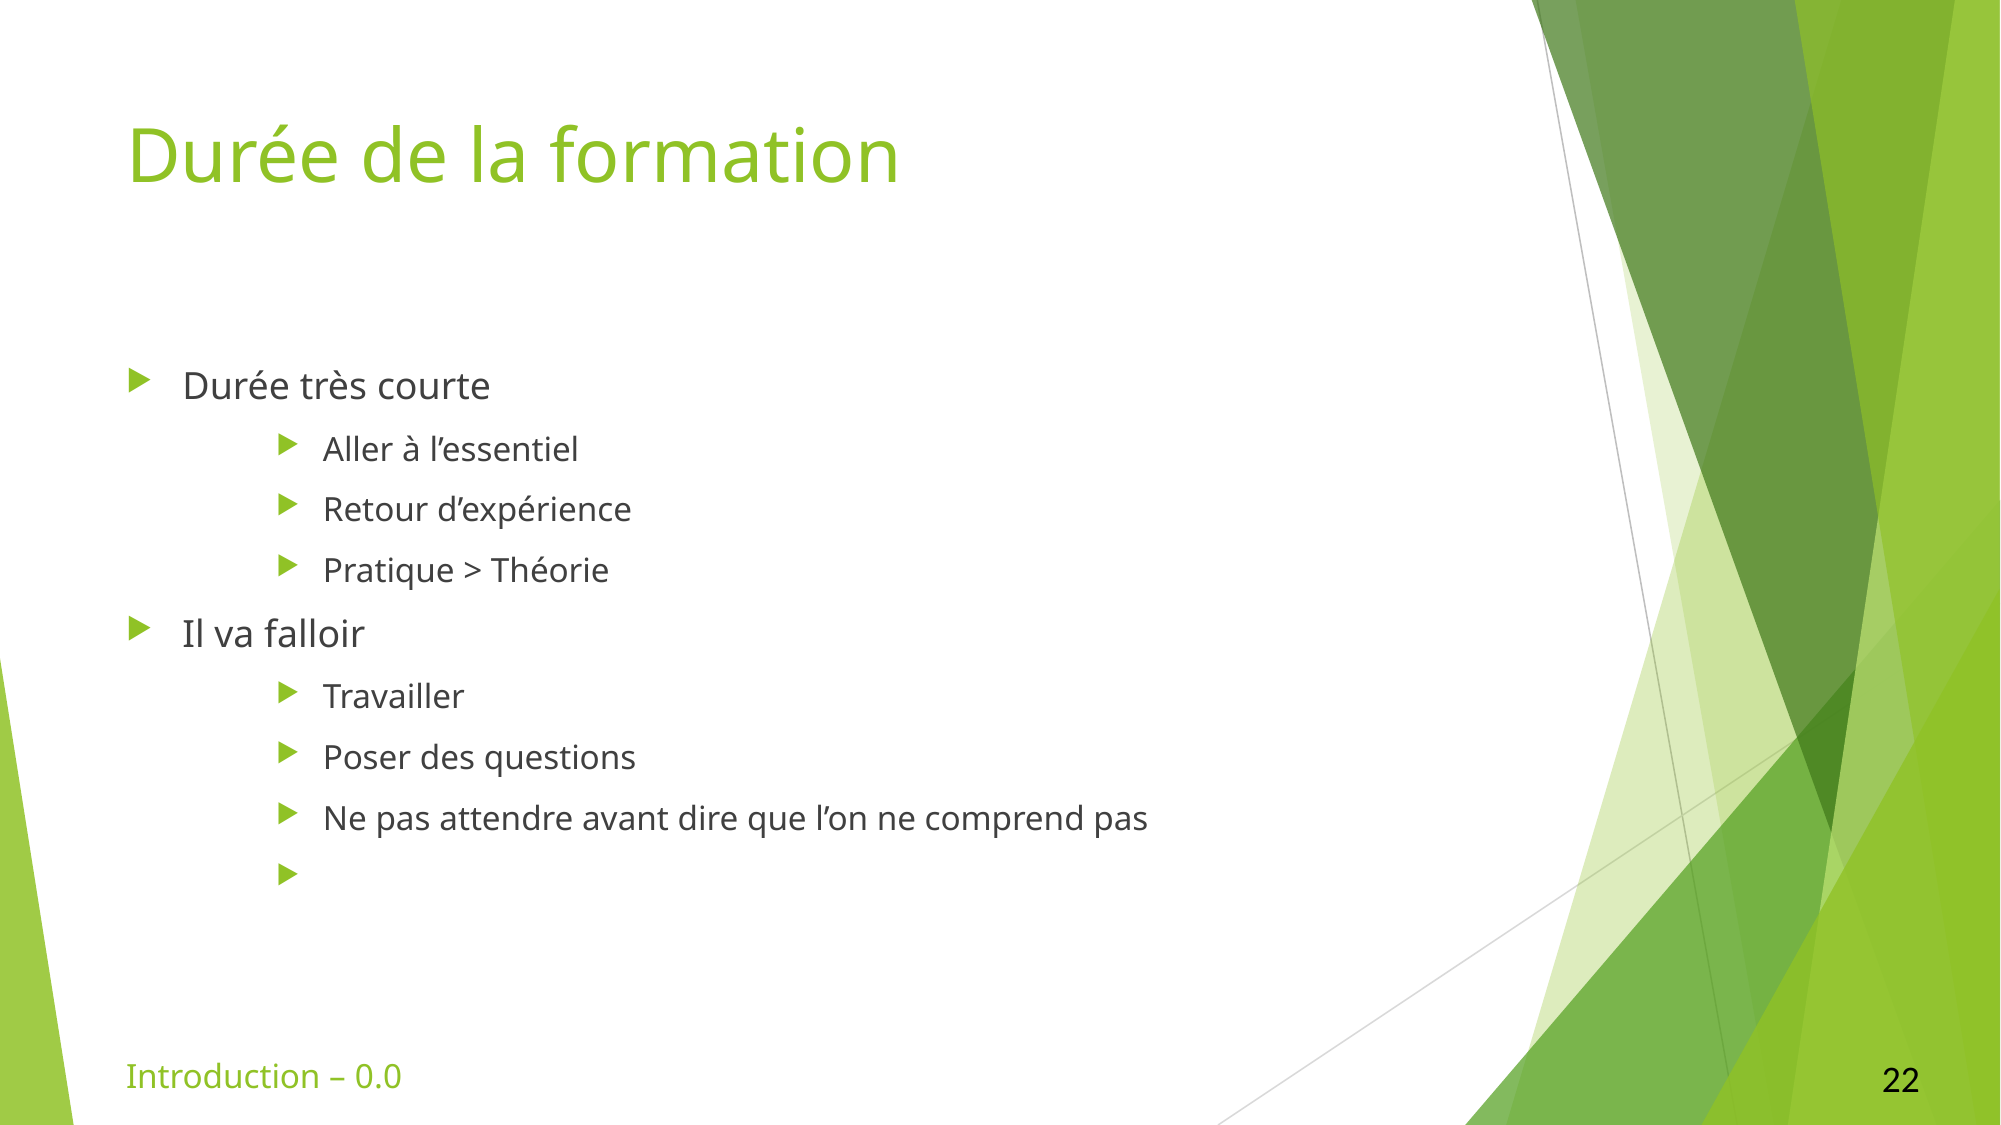

# Durée de la formation
Durée très courte
Aller à l’essentiel
Retour d’expérience
Pratique > Théorie
Il va falloir
Travailler
Poser des questions
Ne pas attendre avant dire que l’on ne comprend pas
Introduction – 0.0